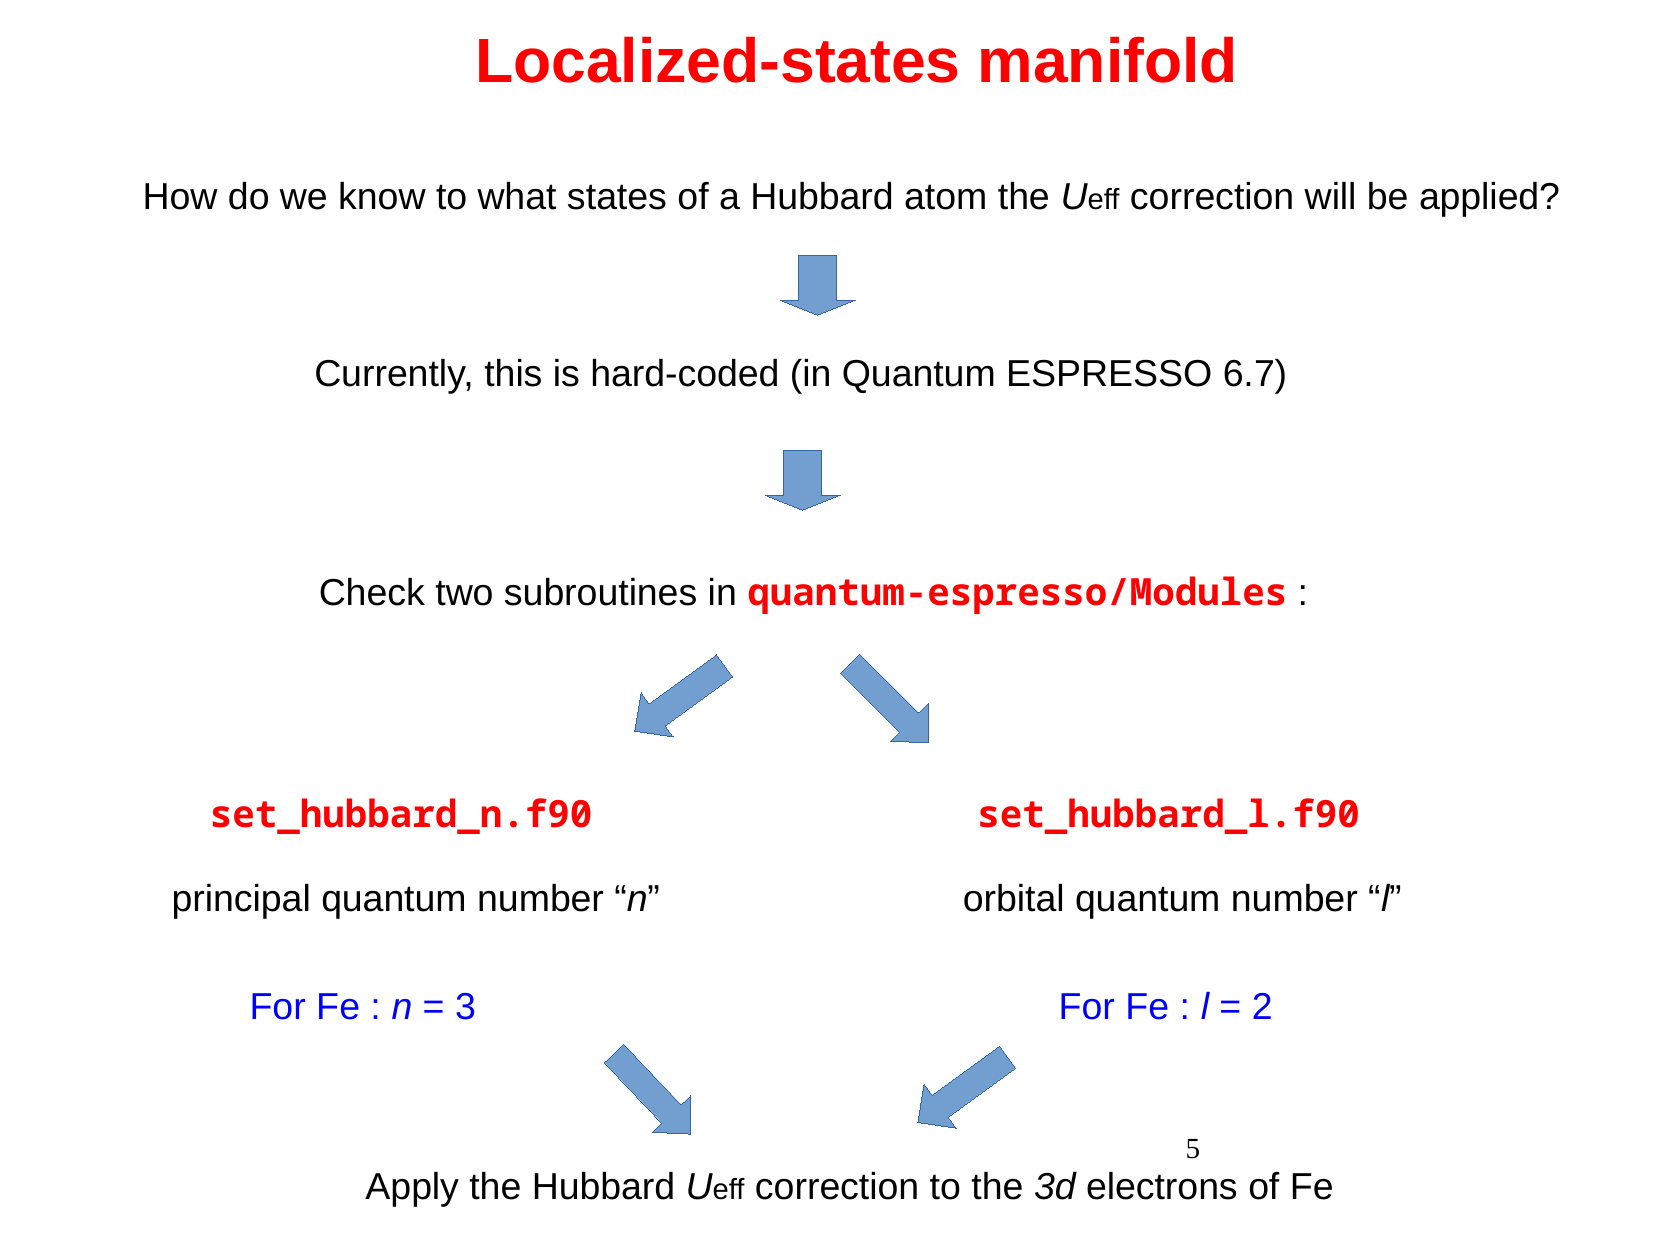

# Localized-states manifold
How do we know to what states of a Hubbard atom the Ueff correction will be applied?
Currently, this is hard-coded (in Quantum ESPRESSO 6.7)
Check two subroutines in quantum-espresso/Modules :
set_hubbard_n.f90
set_hubbard_l.f90
principal quantum number “n”
orbital quantum number “l”
For Fe : n = 3
For Fe : l = 2
Apply the Hubbard Ueff correction to the 3d electrons of Fe